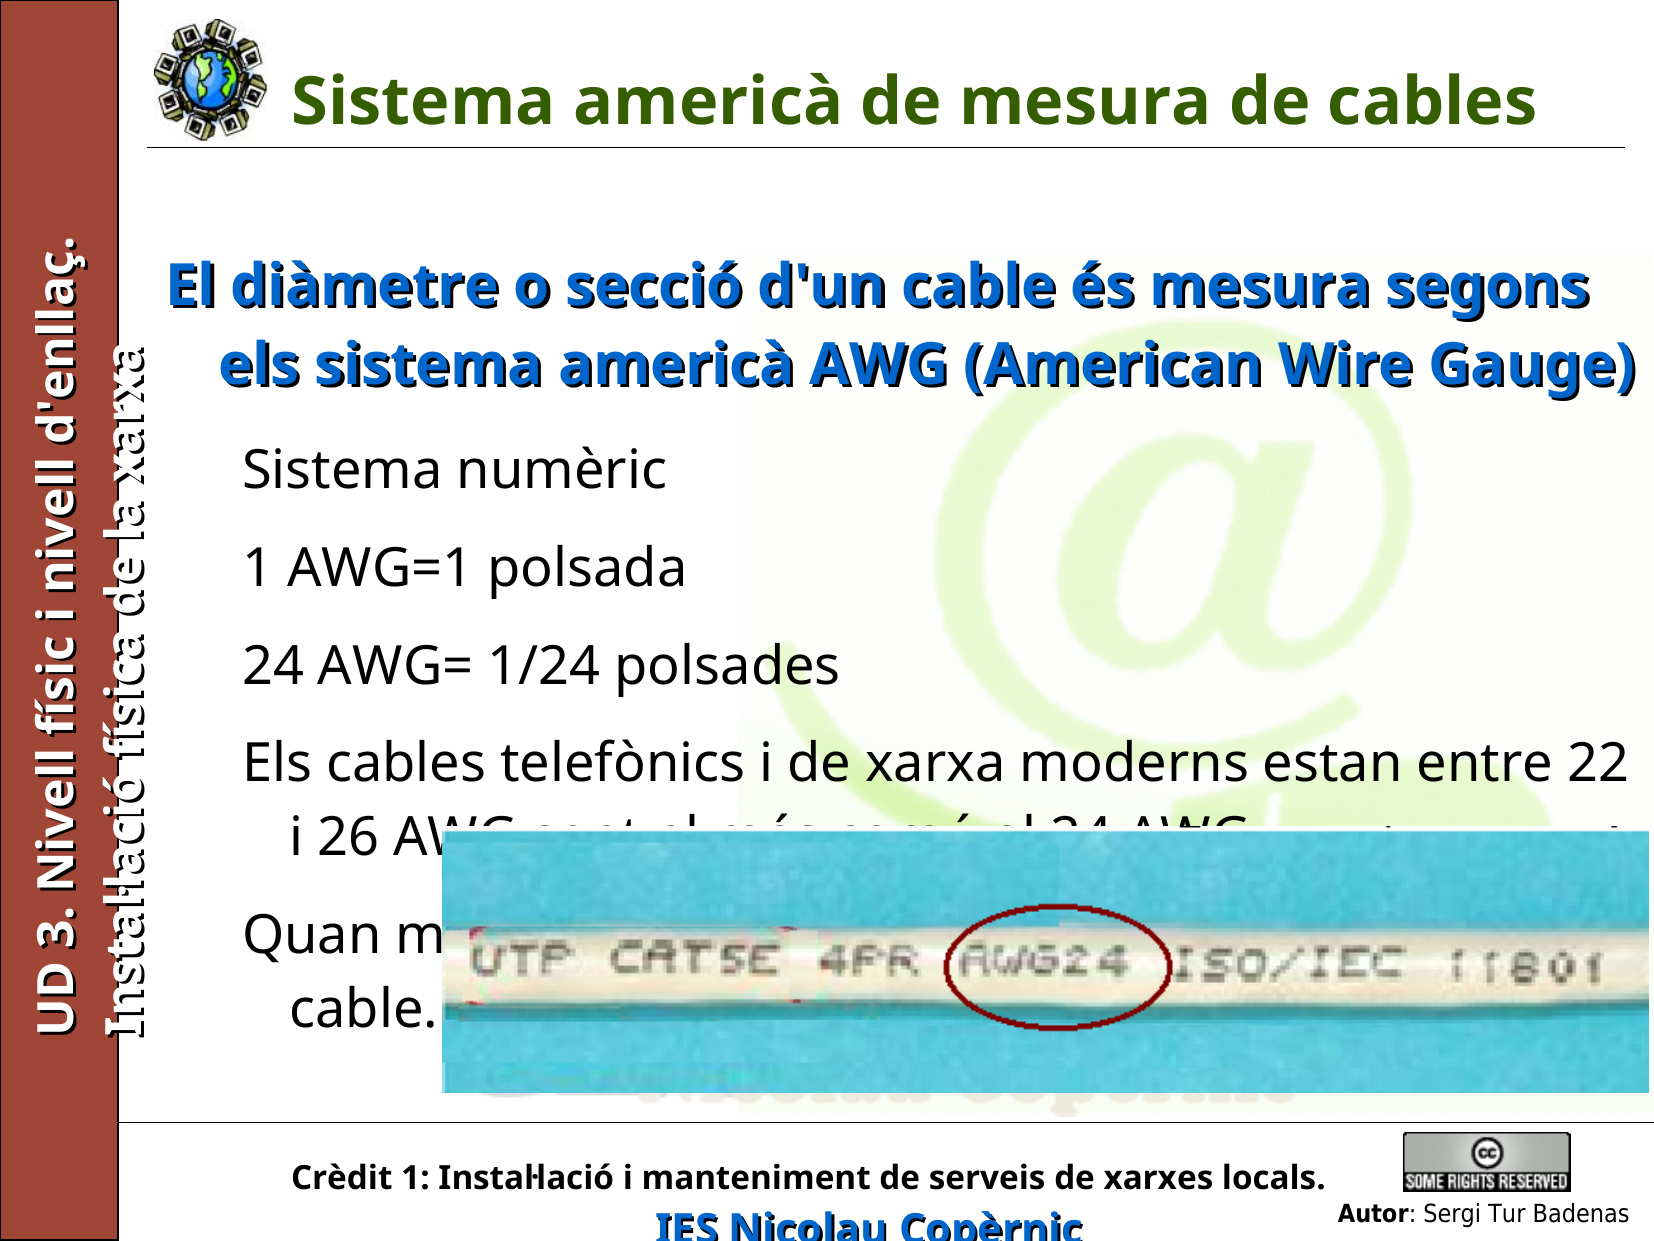

# Sistema americà de mesura de cables
El diàmetre o secció d'un cable és mesura segons els sistema americà AWG (American Wire Gauge)
Sistema numèric
1 AWG=1 polsada
24 AWG= 1/24 polsades
Els cables telefònics i de xarxa moderns estan entre 22 i 26 AWG sent el més comú el 24 AWG.
Quan més gran és AWG, més petit és el diàmetre del cable.